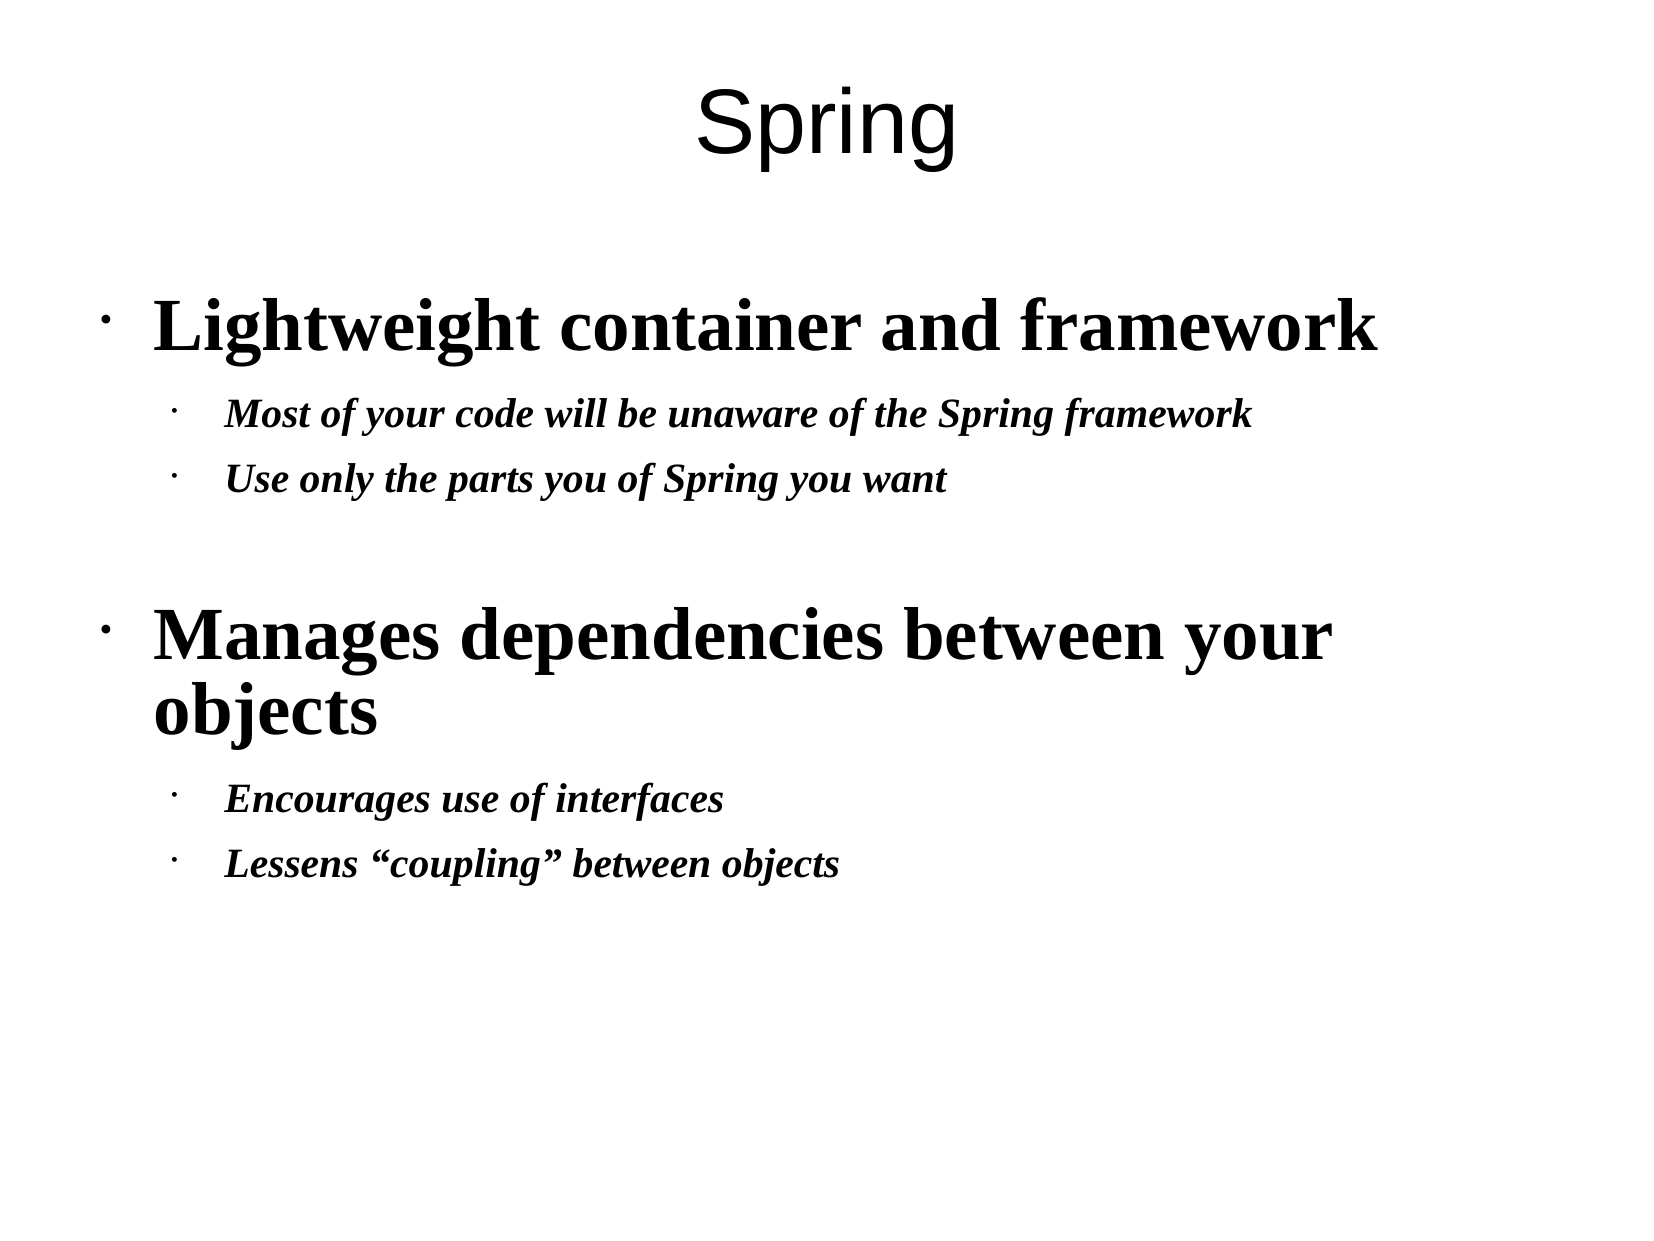

# Spring
Lightweight container and framework
Most of your code will be unaware of the Spring framework
Use only the parts you of Spring you want
Manages dependencies between your objects
Encourages use of interfaces
Lessens “coupling” between objects